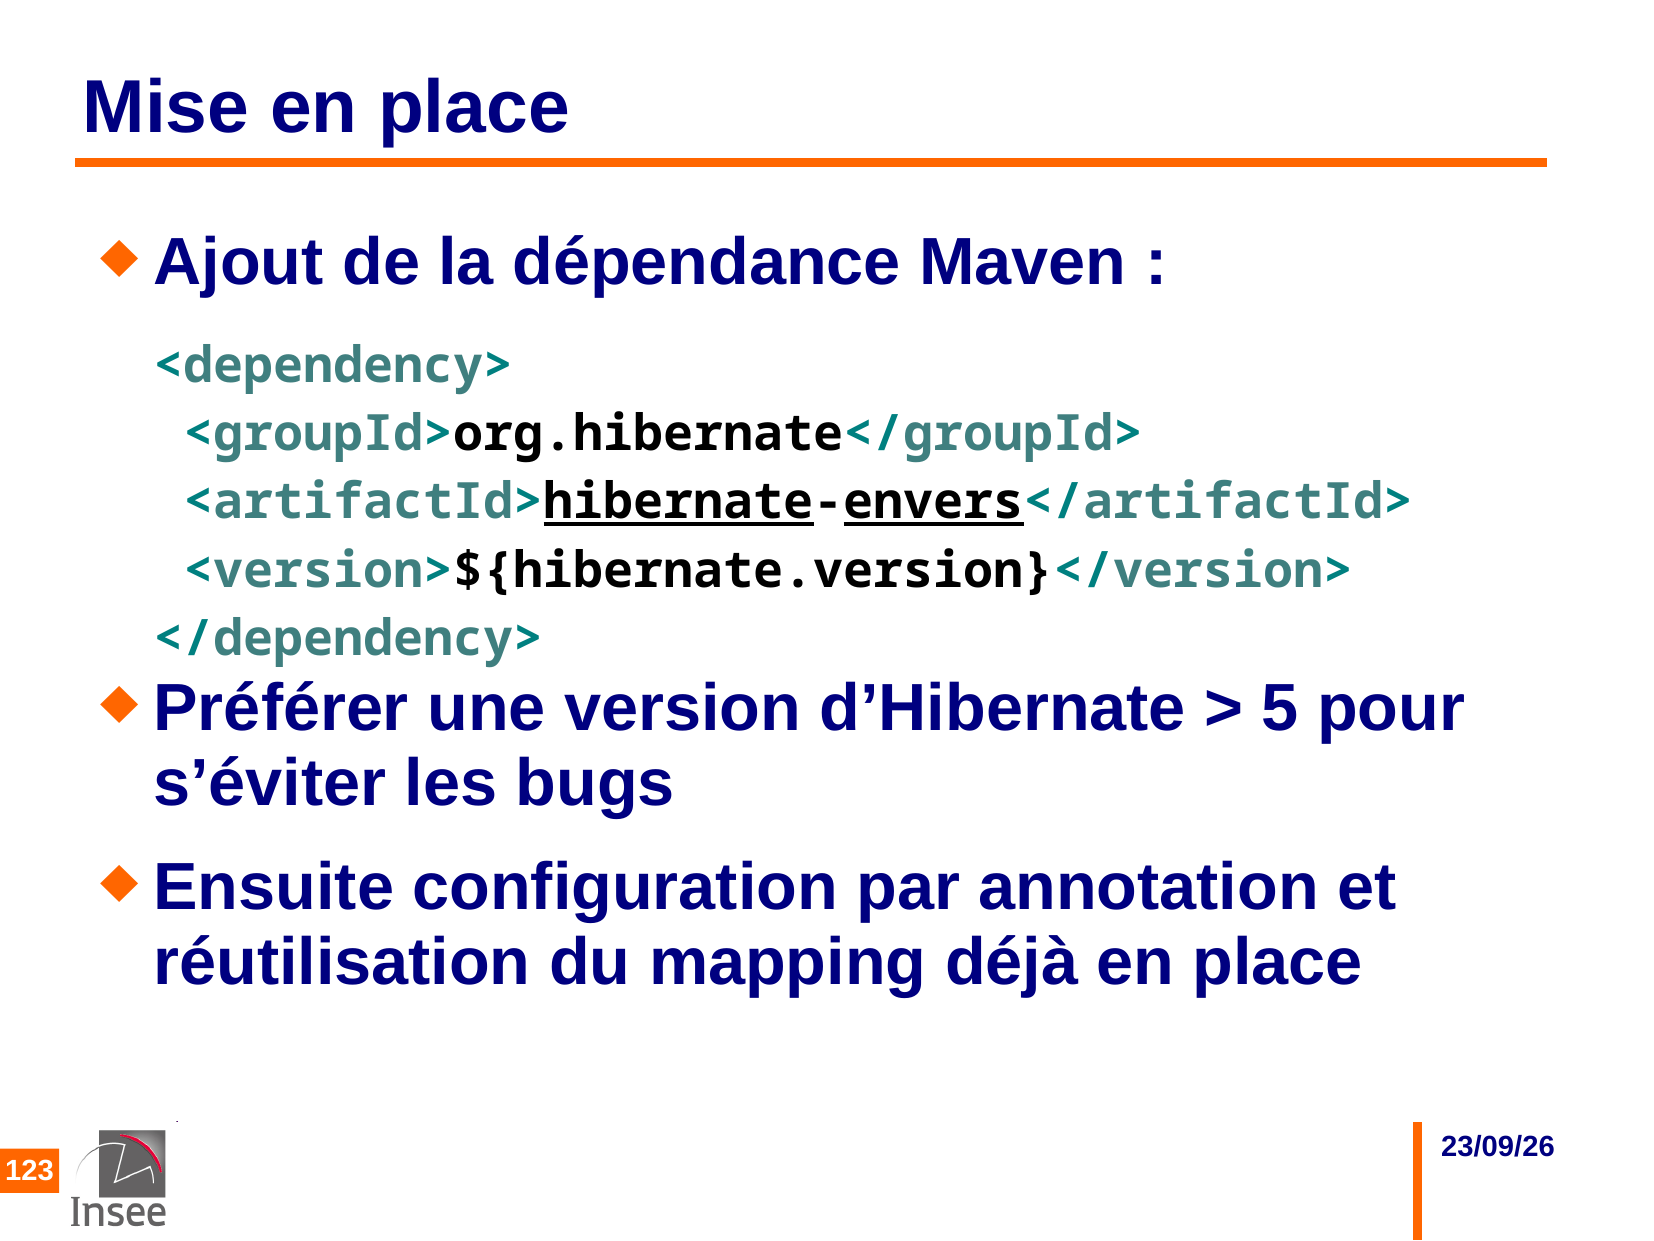

# Mise en place
Ajout de la dépendance Maven :
<dependency>
 <groupId>org.hibernate</groupId>
 <artifactId>hibernate-envers</artifactId>
 <version>${hibernate.version}</version>
</dependency>
Préférer une version d’Hibernate > 5 pour s’éviter les bugs
Ensuite configuration par annotation et réutilisation du mapping déjà en place
123